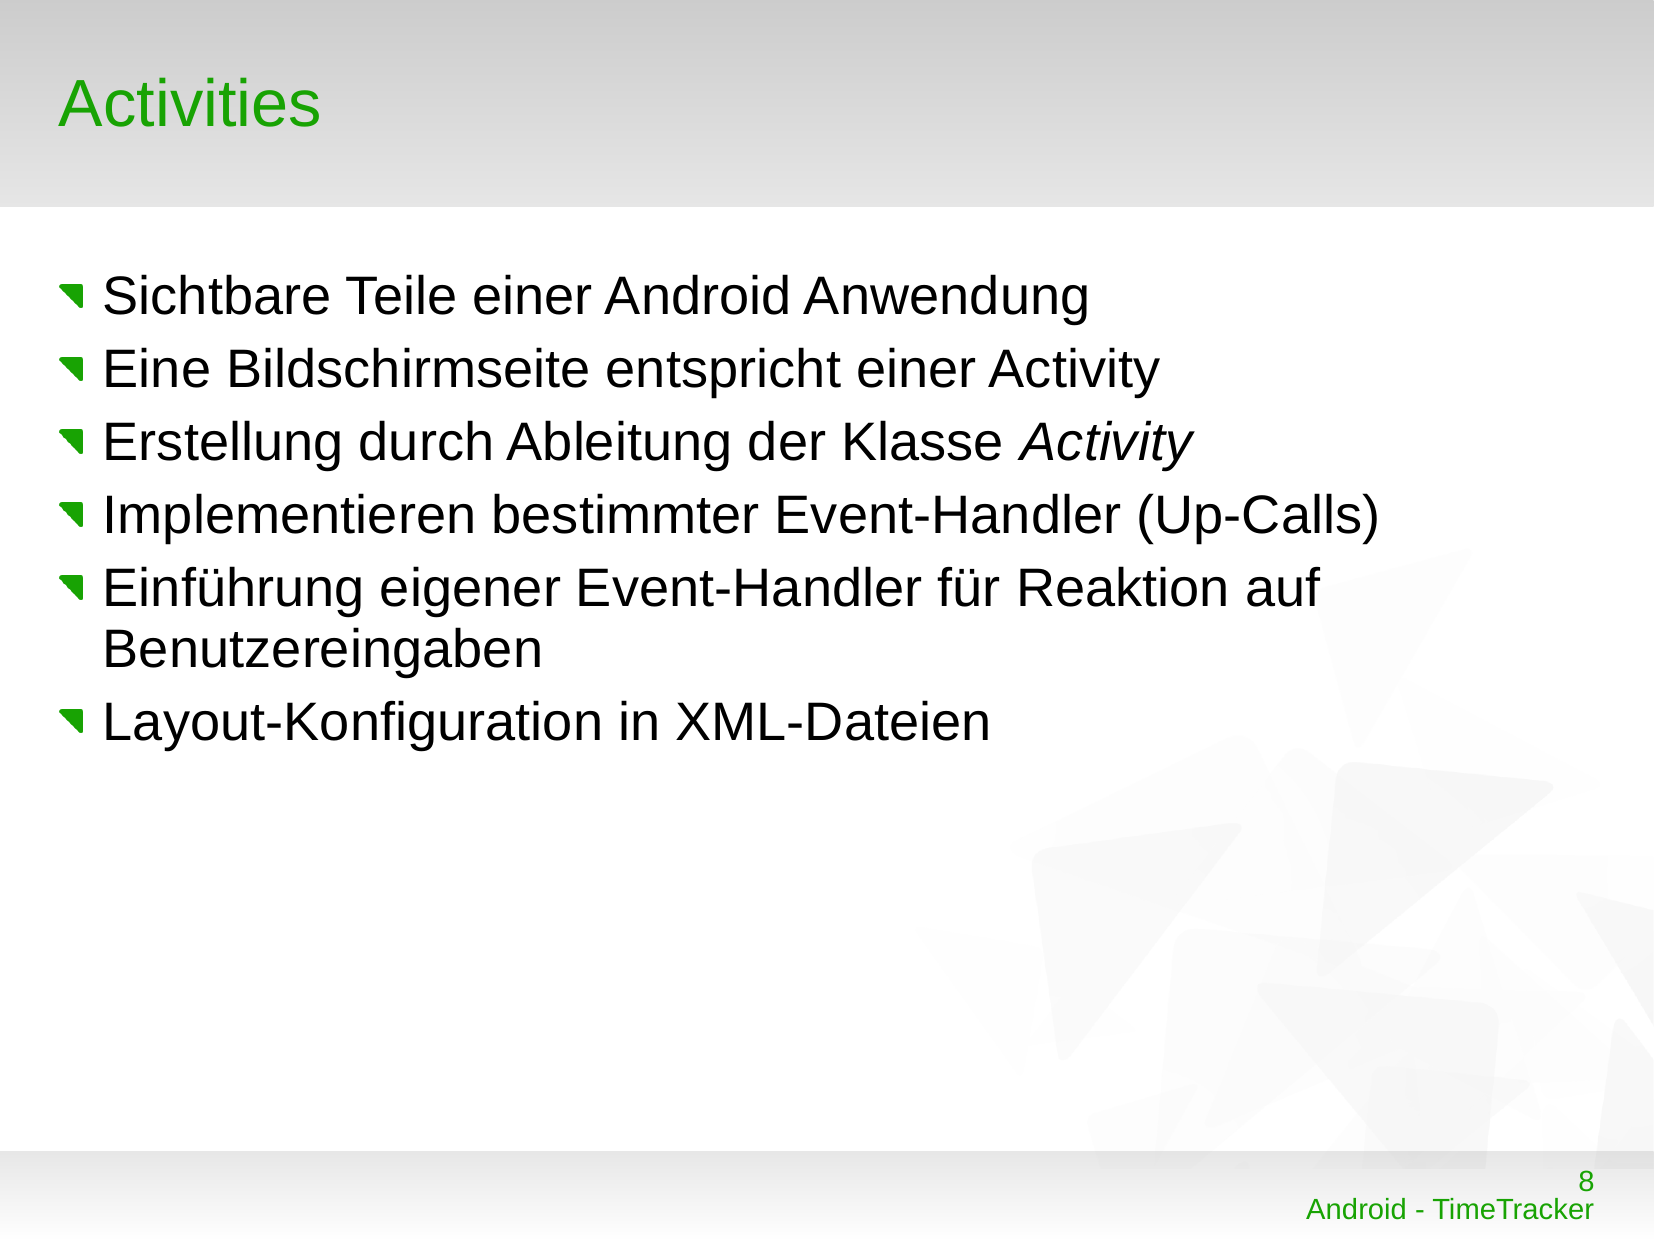

# Activities
Sichtbare Teile einer Android Anwendung
Eine Bildschirmseite entspricht einer Activity
Erstellung durch Ableitung der Klasse Activity
Implementieren bestimmter Event-Handler (Up-Calls)
Einführung eigener Event-Handler für Reaktion auf Benutzereingaben
Layout-Konfiguration in XML-Dateien
8
Android - TimeTracker